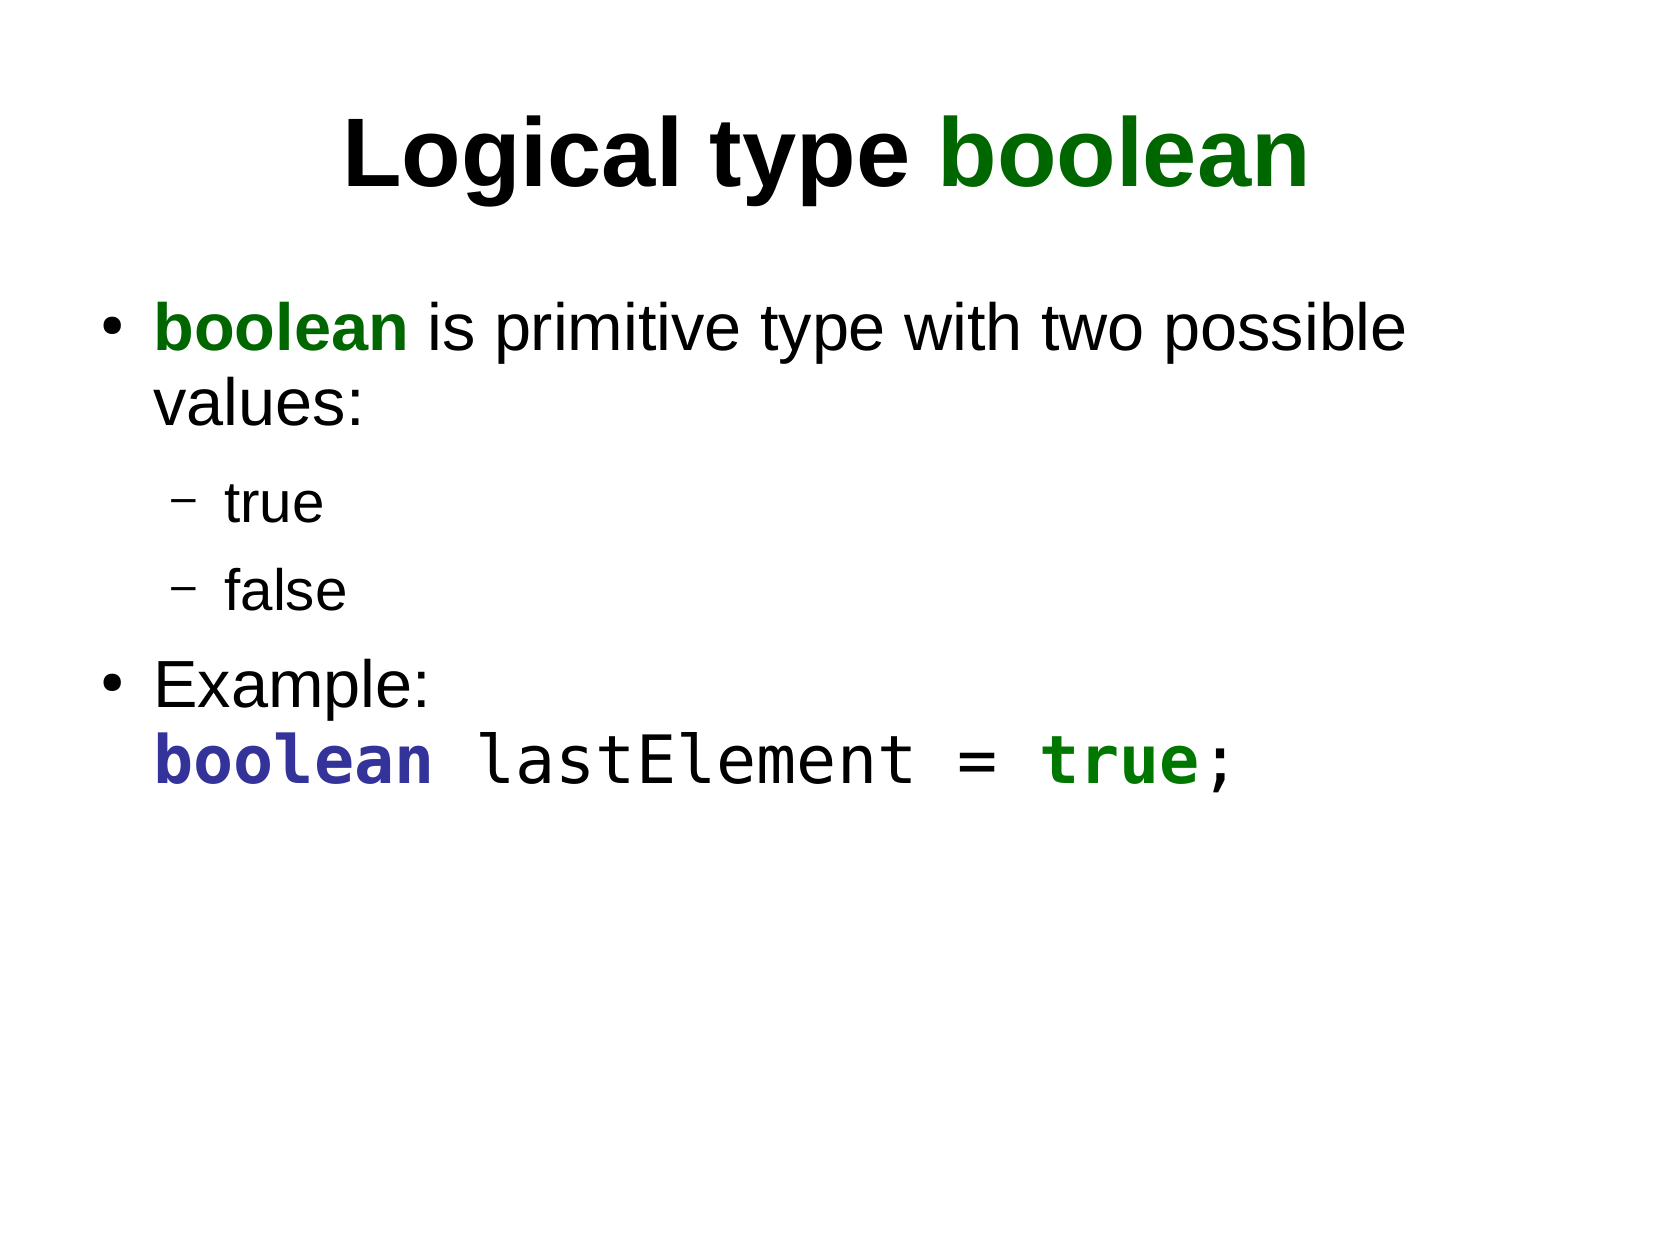

# Logical type boolean
boolean is primitive type with two possible values:
true
false
Example:
boolean lastElement = true;